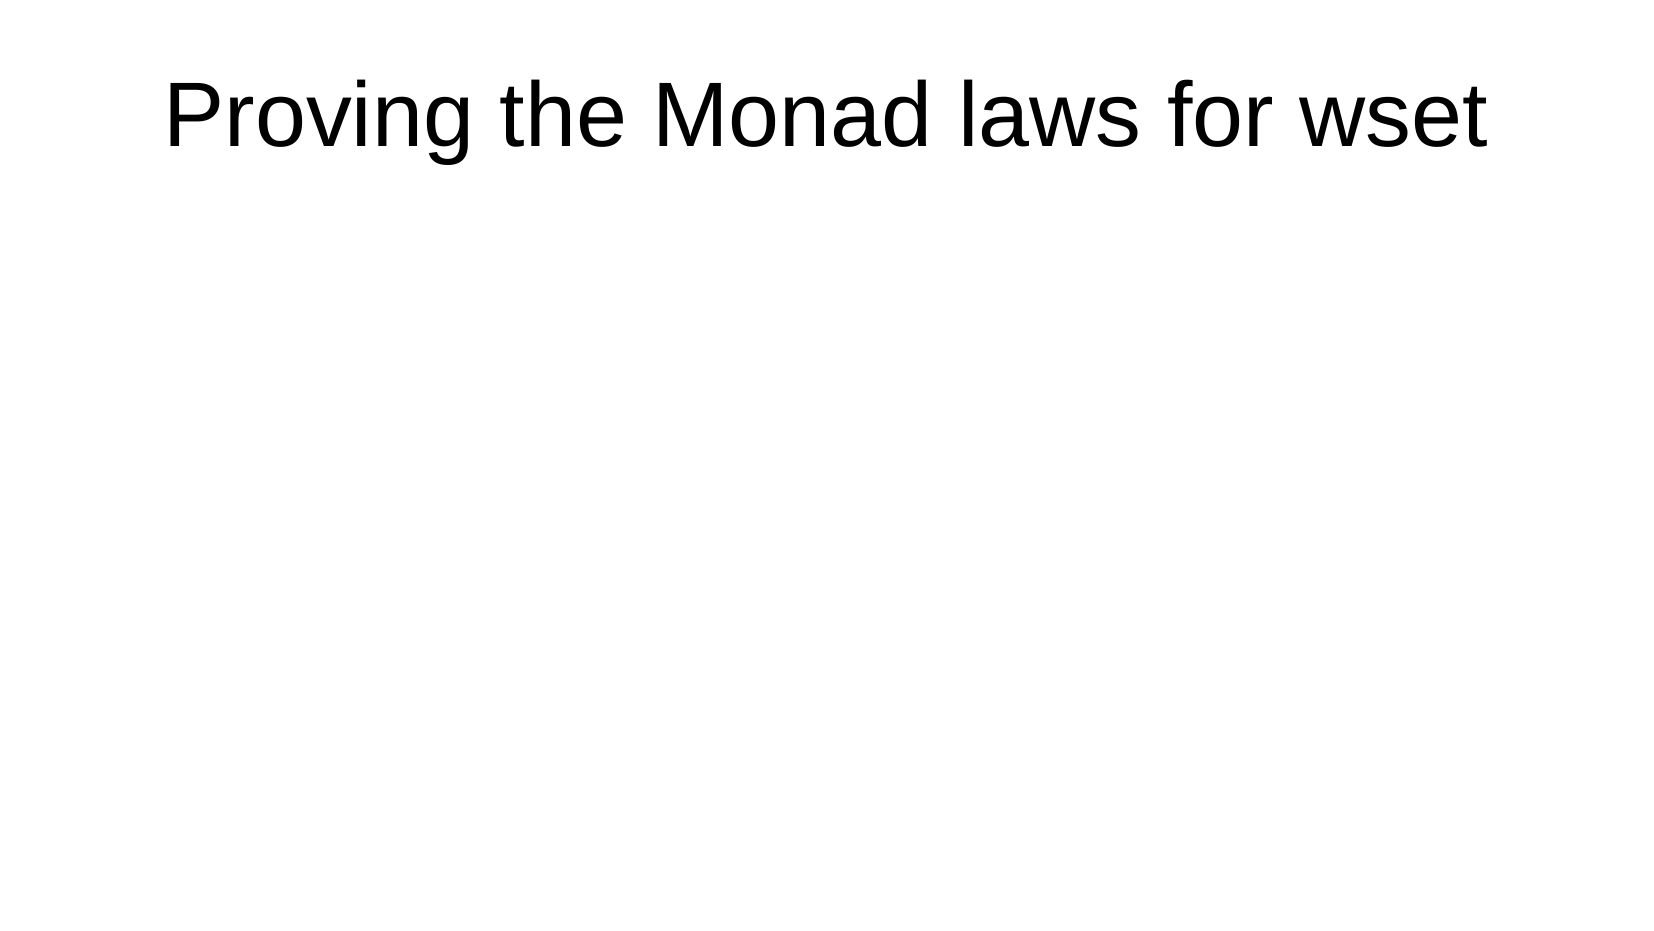

# Proving the Monad laws for wset